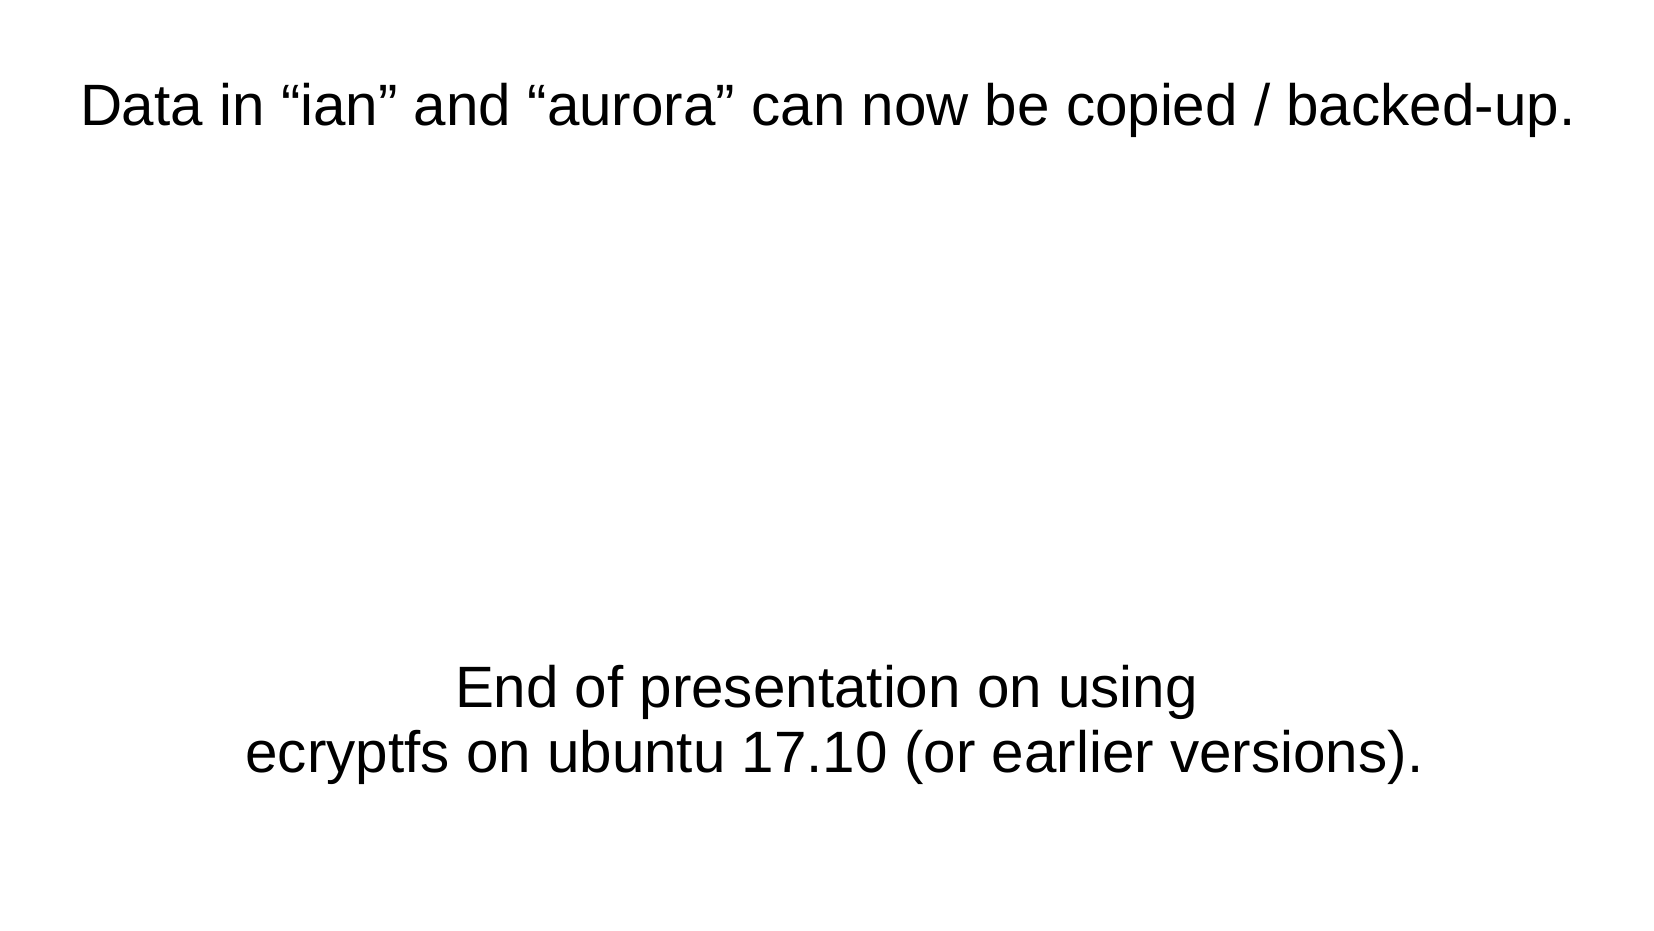

# Data in “ian” and “aurora” can now be copied / backed-up.
End of presentation on using
ecryptfs on ubuntu 17.10 (or earlier versions).